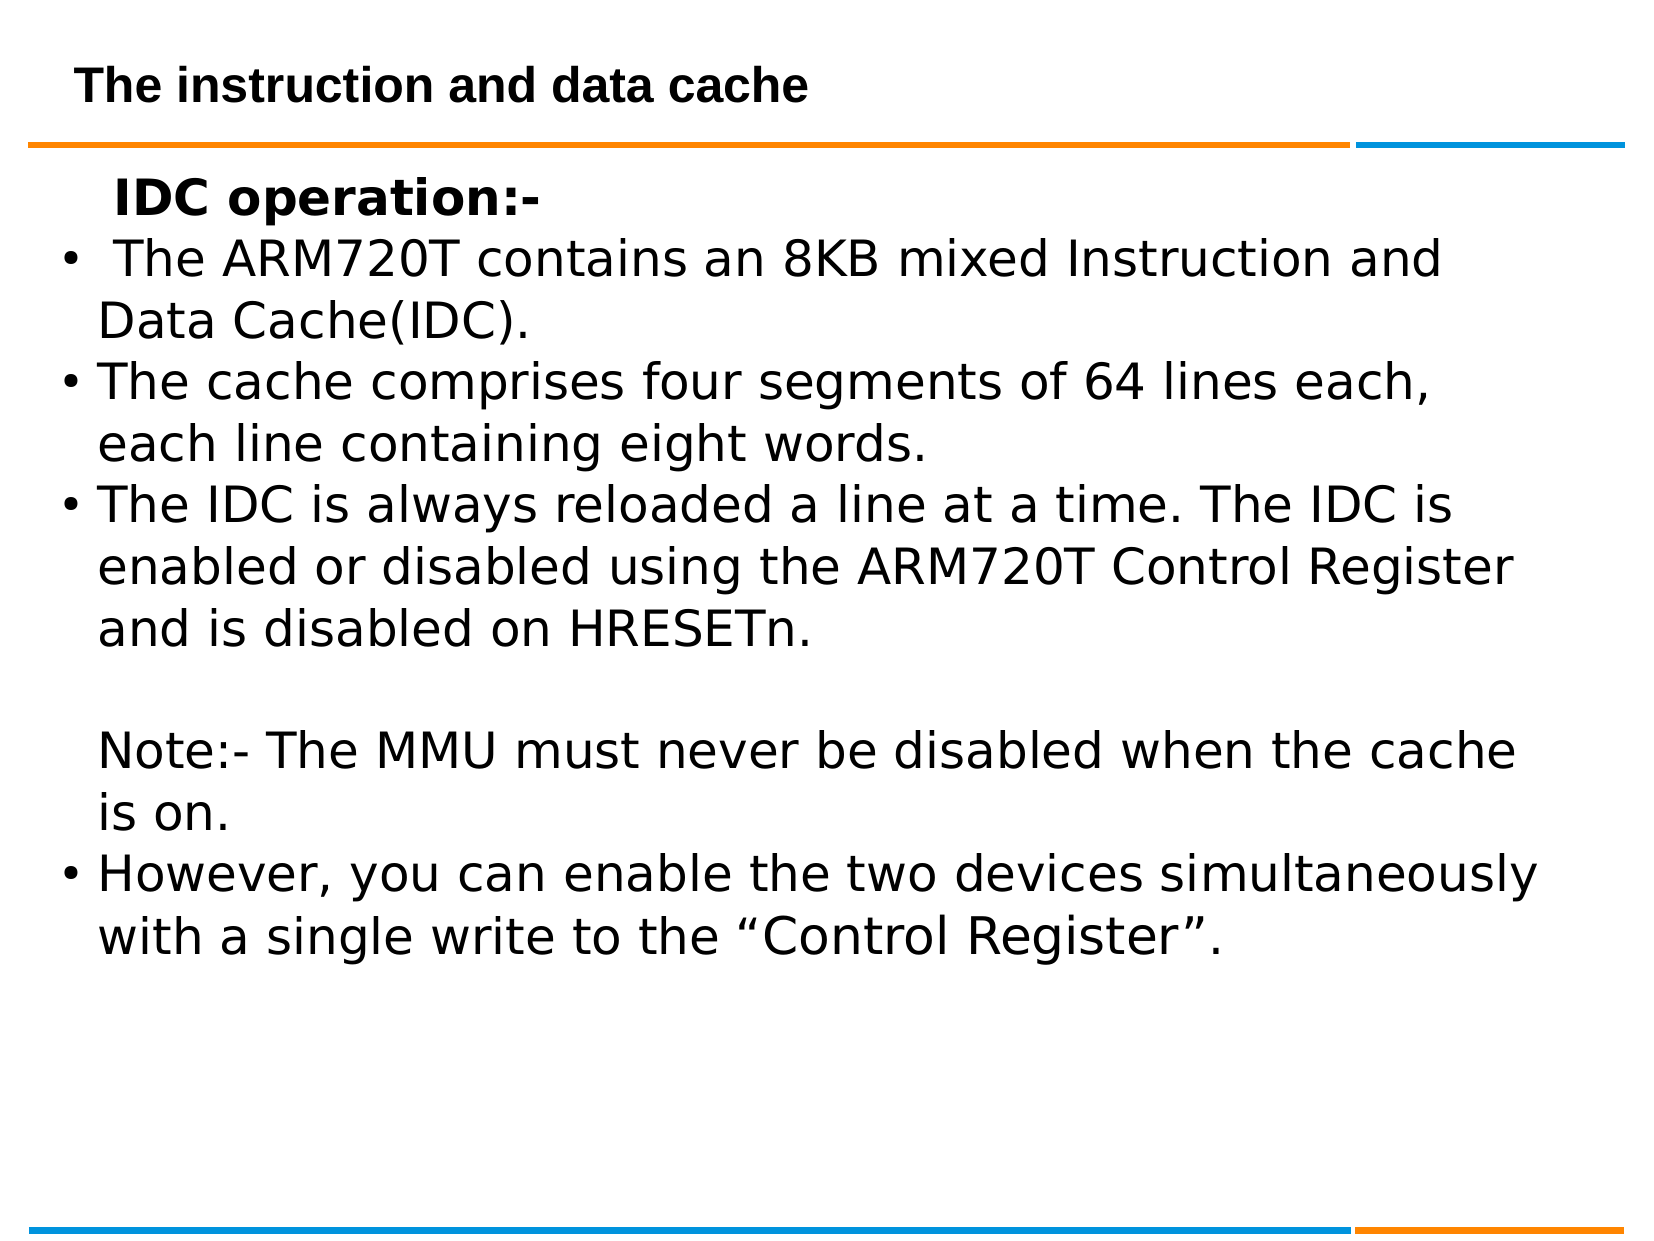

The instruction and data cache
 IDC operation:-
 The ARM720T contains an 8KB mixed Instruction and
●
Data Cache(IDC).
The cache comprises four segments of 64 lines each,
●
each line containing eight words.
The IDC is always reloaded a line at a time. The IDC is
●
enabled or disabled using the ARM720T Control Register
and is disabled on HRESETn.
Note:- The MMU must never be disabled when the cache
is on.
However, you can enable the two devices simultaneously
●
with a single write to the “Control Register”.
24